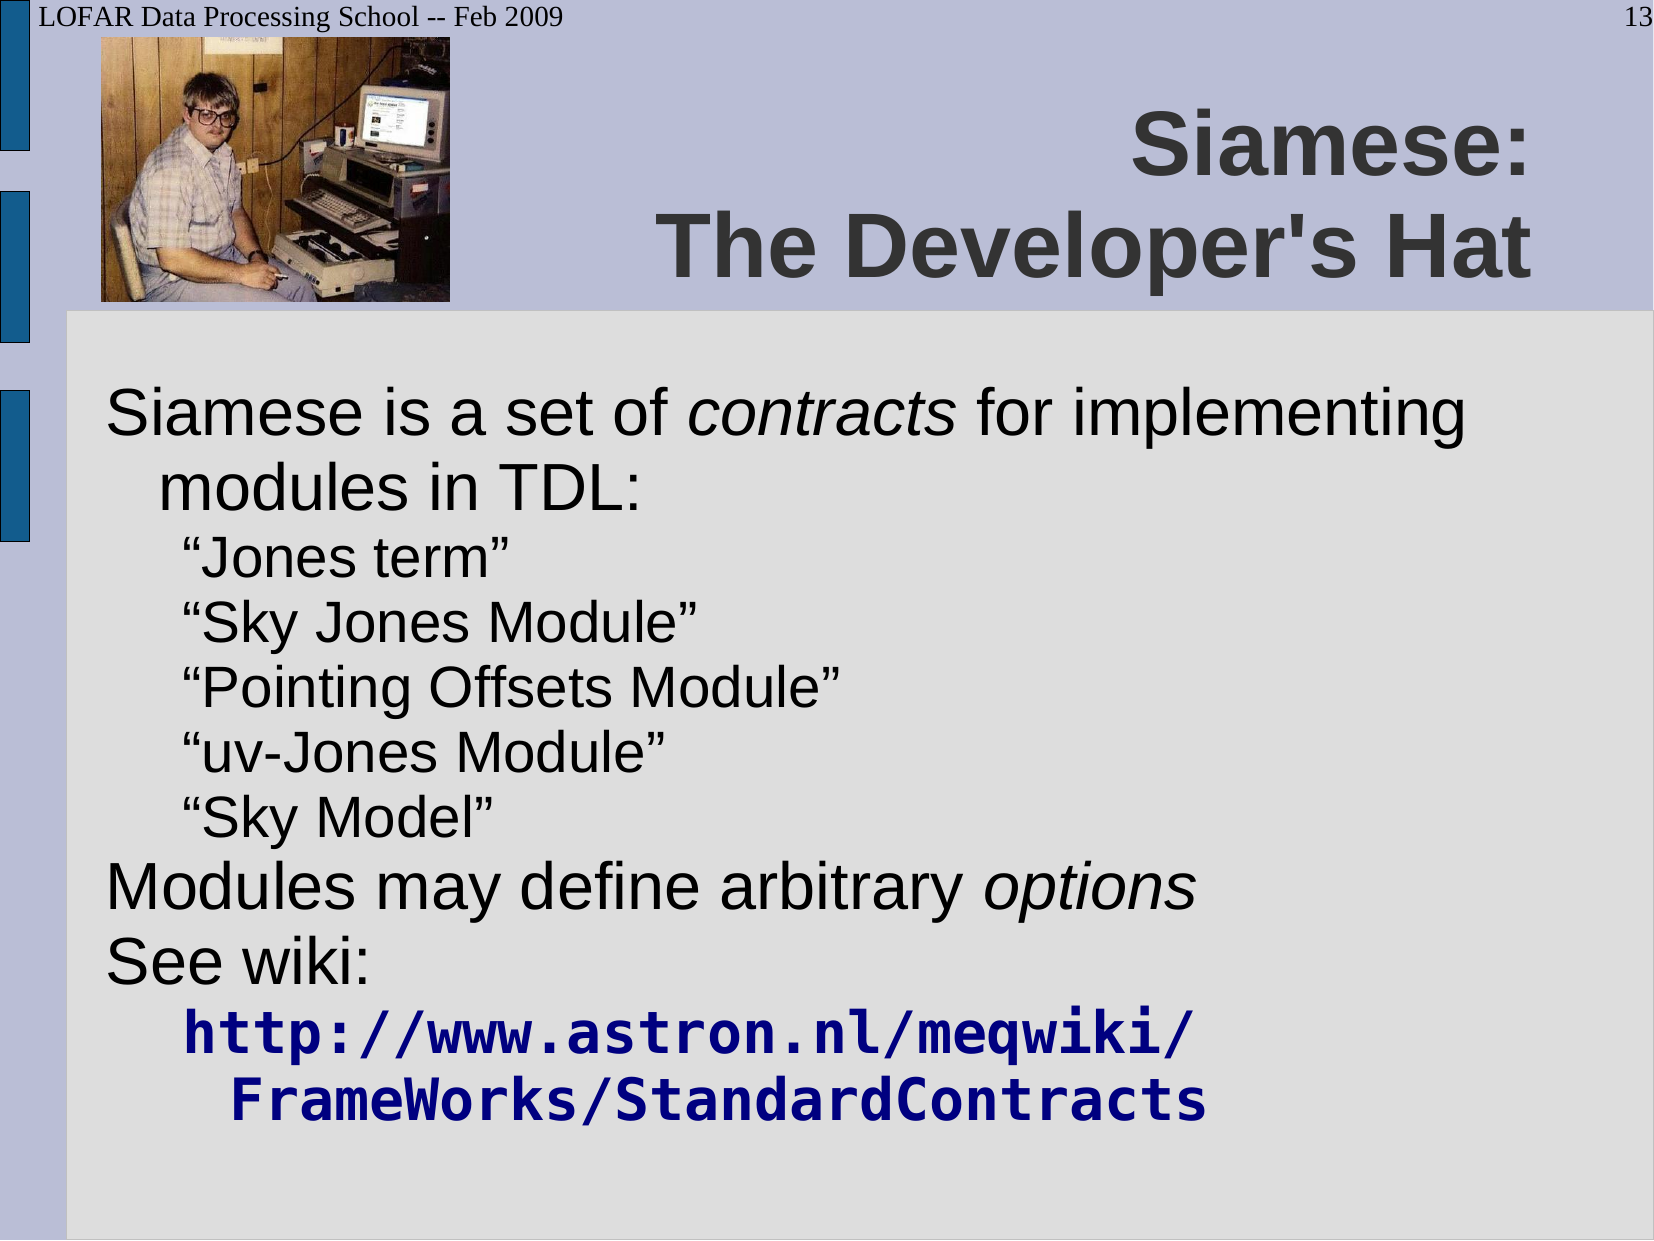

LOFAR Data Processing School -- Feb 2009
13
# Siamese: The Developer's Hat
Siamese is a set of contracts for implementing modules in TDL:
“Jones term”
“Sky Jones Module”
“Pointing Offsets Module”
“uv-Jones Module”
“Sky Model”
Modules may define arbitrary options
See wiki:
http://www.astron.nl/meqwiki/
FrameWorks/StandardContracts